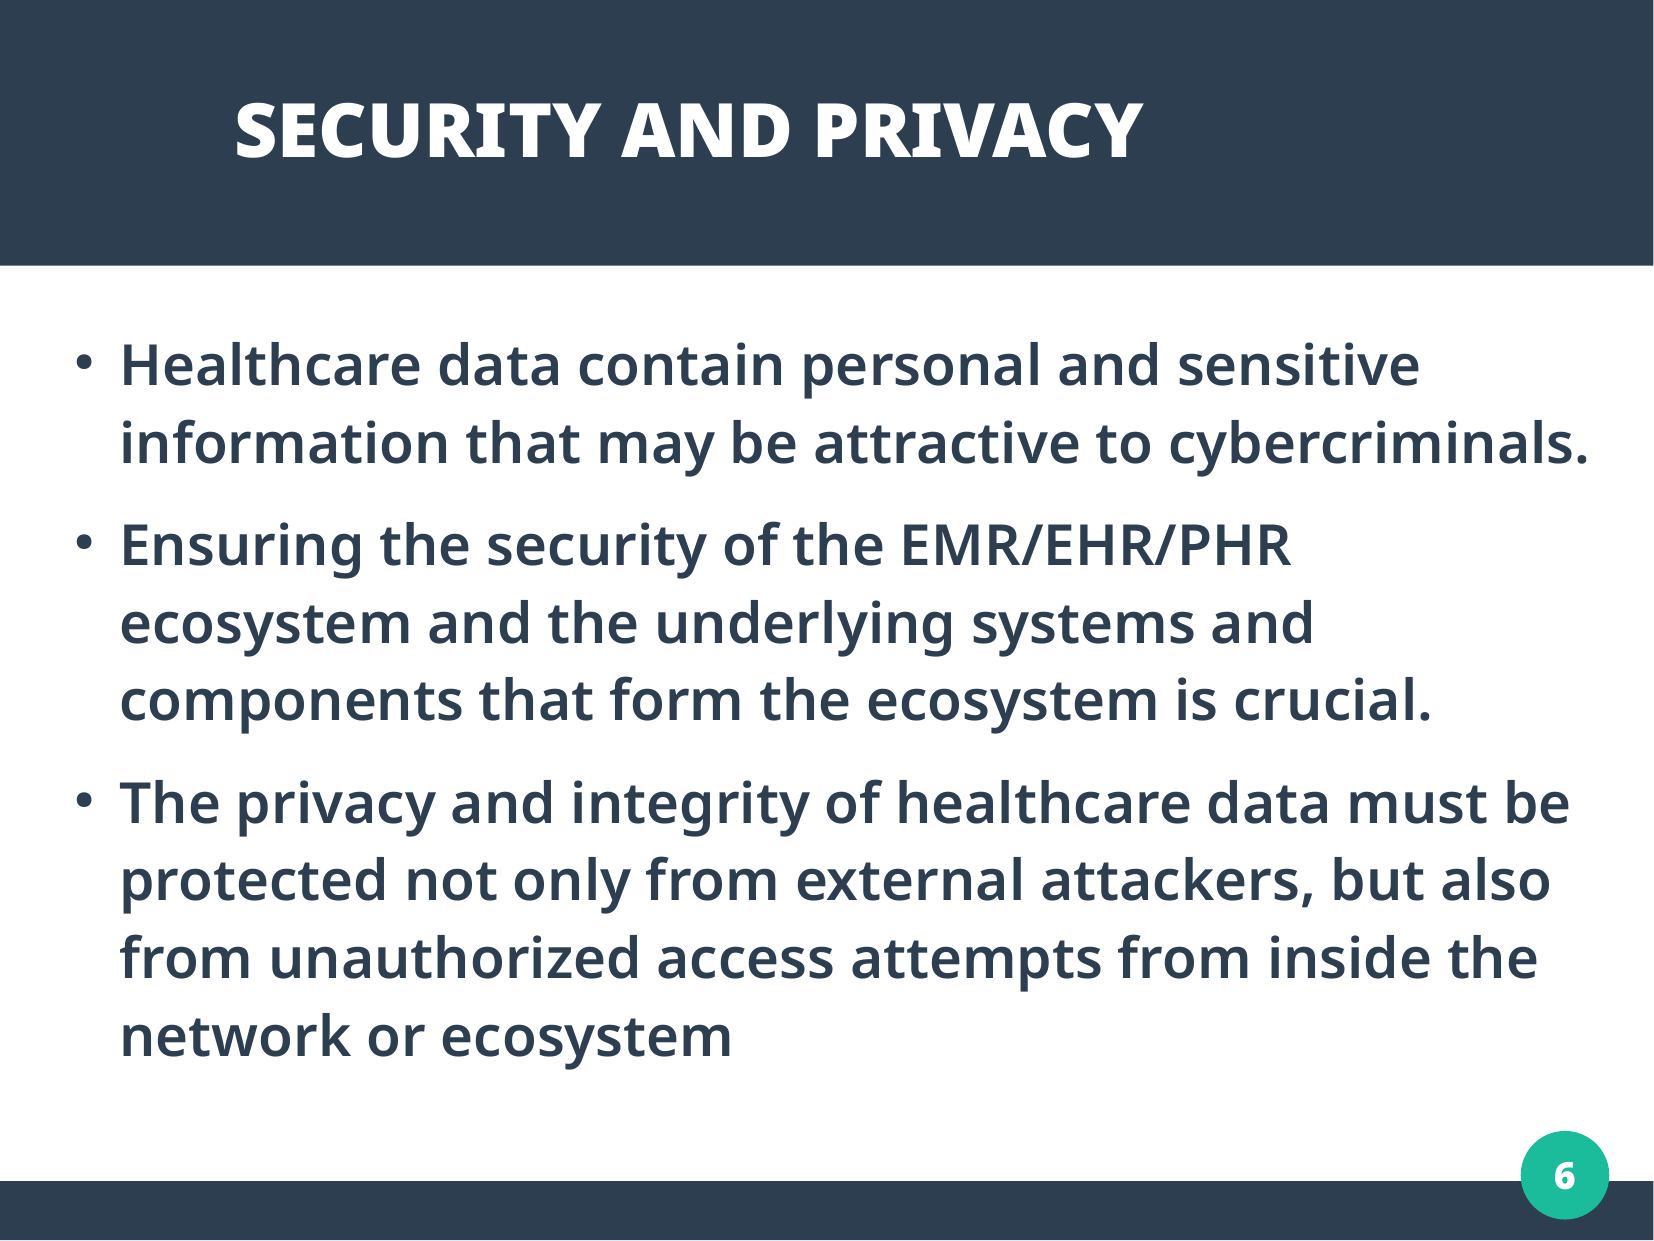

# SECURITY AND PRIVACY
Healthcare data contain personal and sensitive information that may be attractive to cybercriminals.
Ensuring the security of the EMR/EHR/PHR ecosystem and the underlying systems and components that form the ecosystem is crucial.
The privacy and integrity of healthcare data must be protected not only from external attackers, but also from unauthorized access attempts from inside the network or ecosystem
6